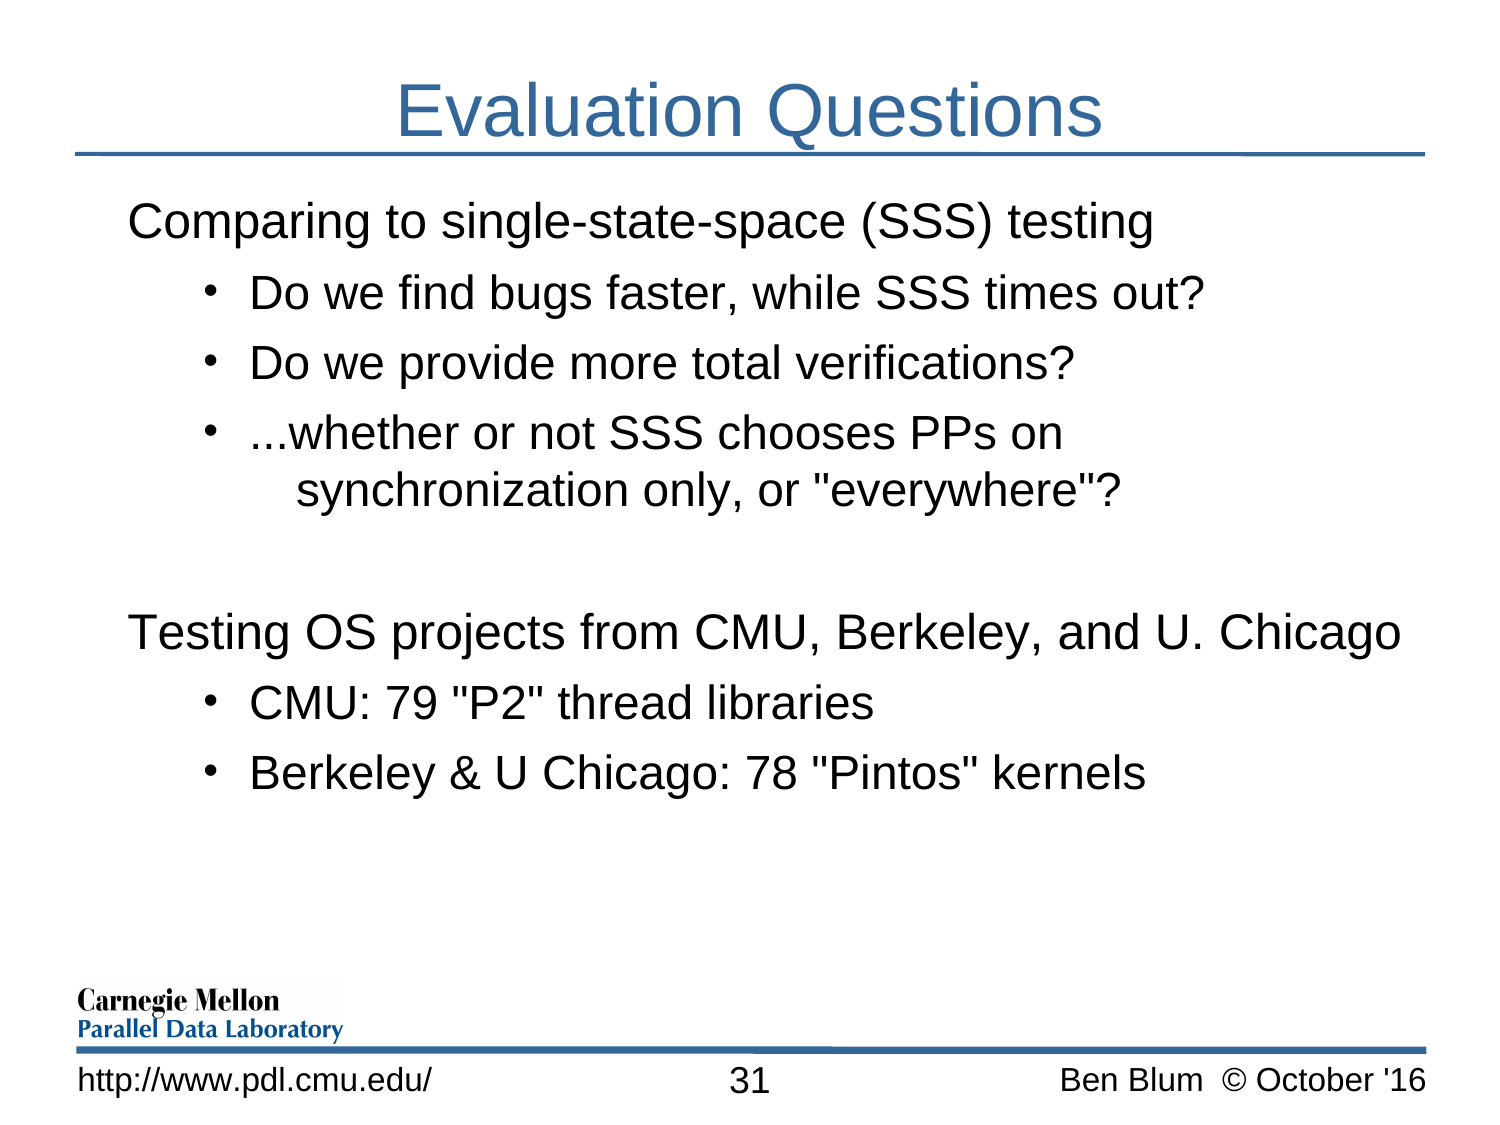

# Evaluation Questions
Comparing to single-state-space (SSS) testing
Do we find bugs faster, while SSS times out?
Do we provide more total verifications?
...whether or not SSS chooses PPs on synchronization only, or "everywhere"?
Testing OS projects from CMU, Berkeley, and U. Chicago
CMU: 79 "P2" thread libraries
Berkeley & U Chicago: 78 "Pintos" kernels
31